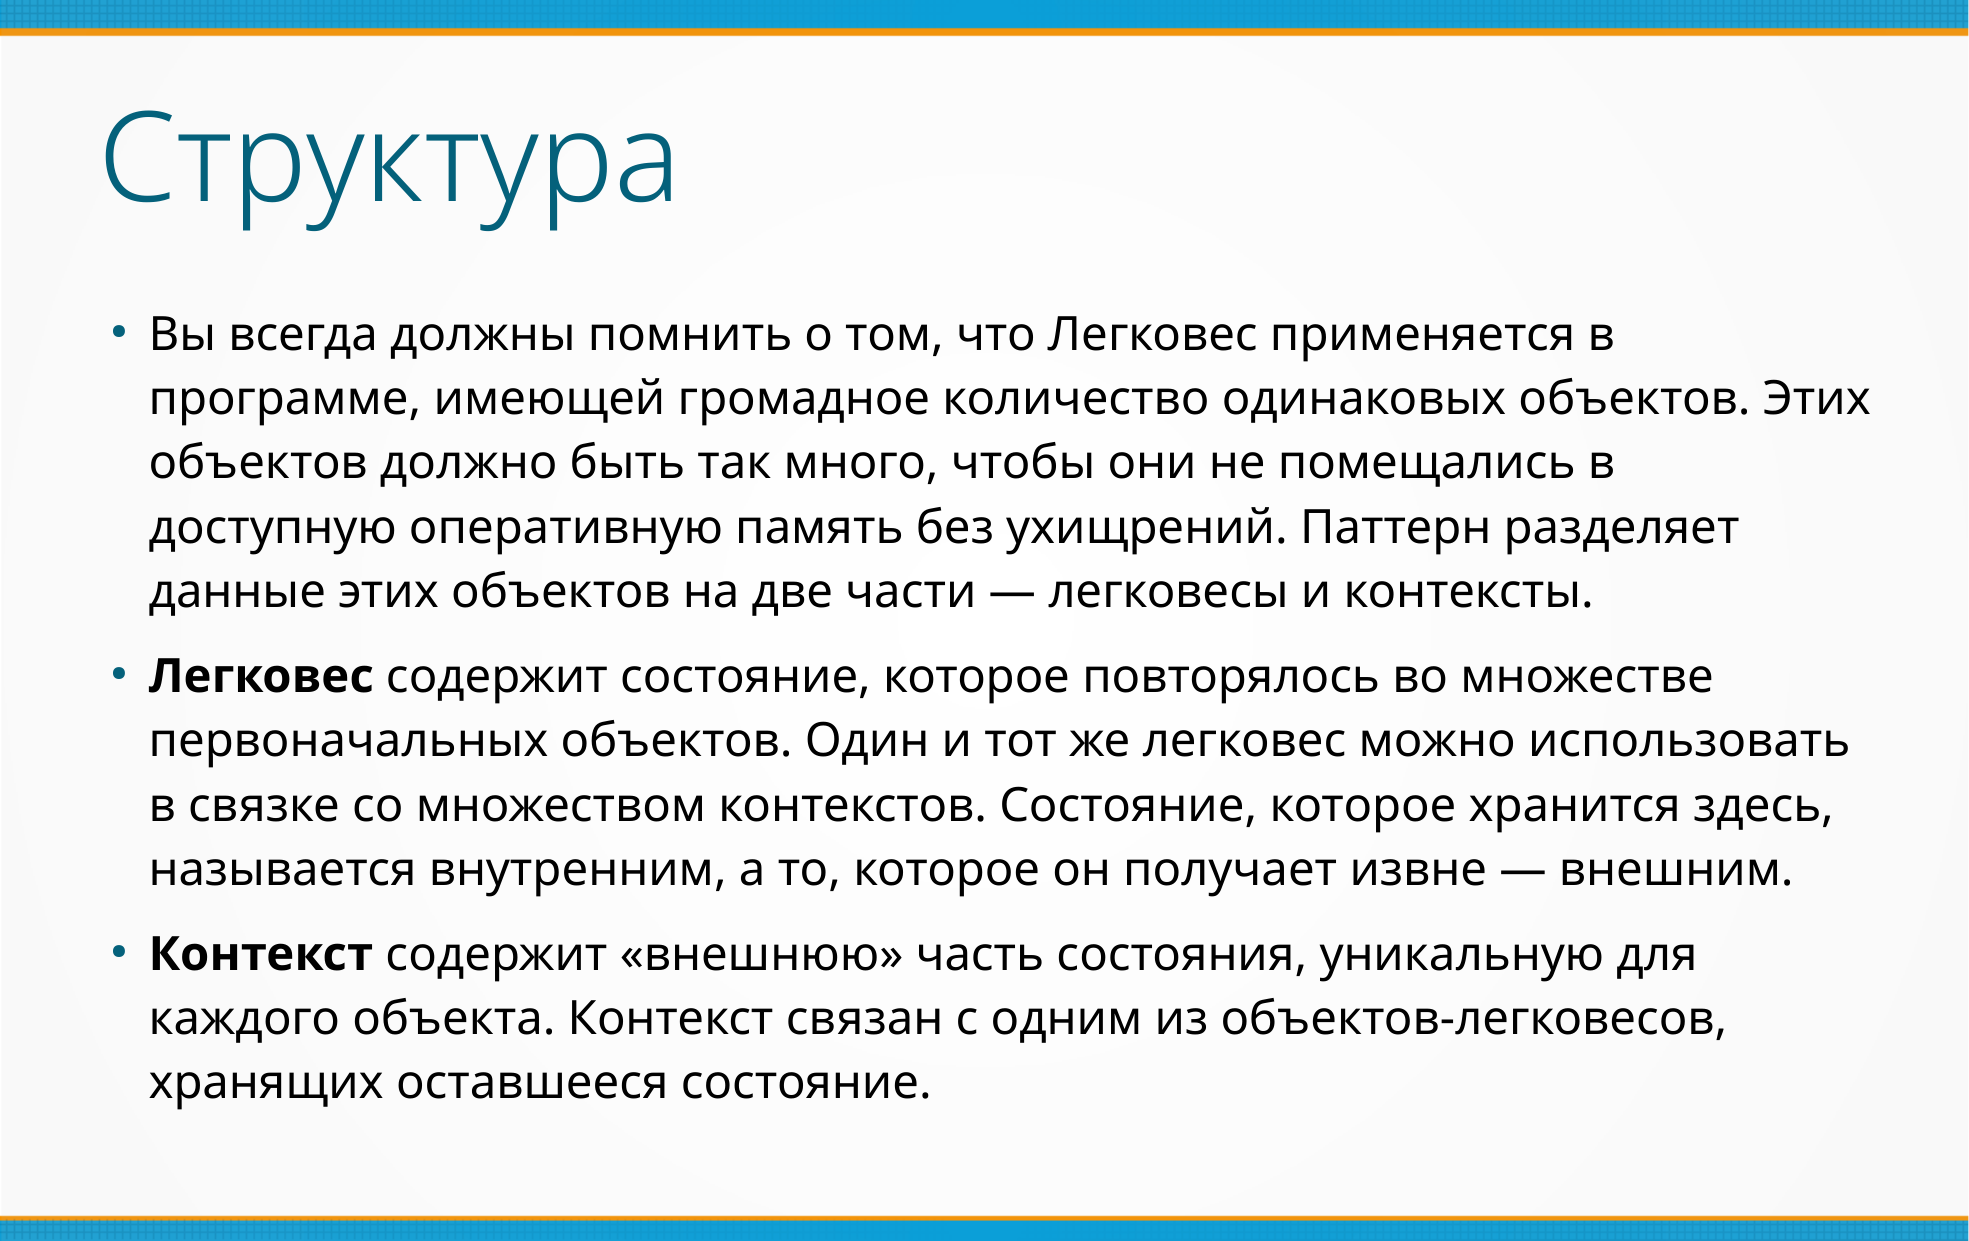

# Структура
Вы всегда должны помнить о том, что Легковес применяется в программе, имеющей громадное количество одинаковых объектов. Этих объектов должно быть так много, чтобы они не помещались в доступную оперативную память без ухищрений. Паттерн разделяет данные этих объектов на две части — легковесы и контексты.
Легковес содержит состояние, которое повторялось во множестве первоначальных объектов. Один и тот же легковес можно использовать в связке со множеством контекстов. Состояние, которое хранится здесь, называется внутренним, а то, которое он получает извне — внешним.
Контекст содержит «внешнюю» часть состояния, уникальную для каждого объекта. Контекст связан с одним из объектов-легковесов, хранящих оставшееся состояние.